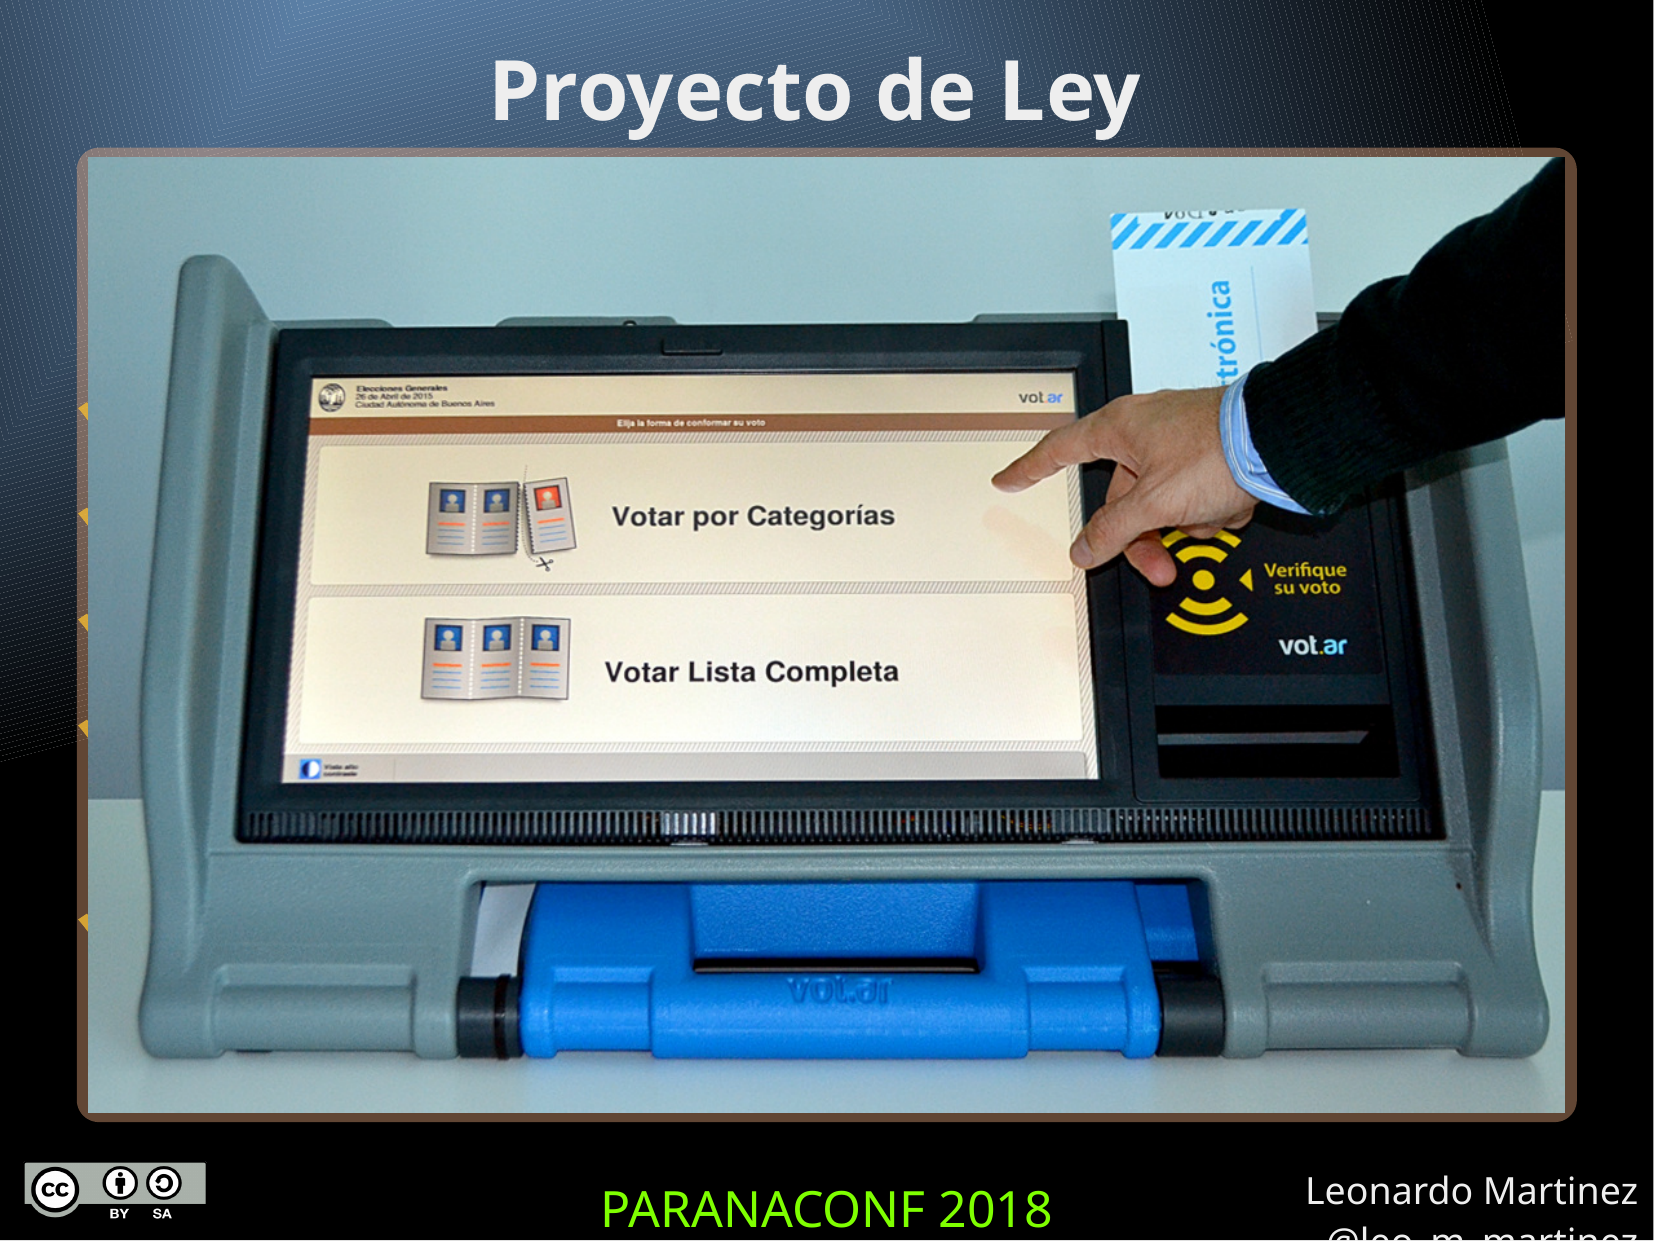

# Proyecto de Ley
Propone solución a:
Clientelismo
No lo arregla la tecnología
Lista sábana
Con BU PAPEL se soluciona
Voto Cadena
Sí, pero con BU PAPEL también
Robo de boletas
Demoras en escrutinio de mesa y transmisión
Se puede aplicar tecnología de asistencia en esta etapa
Leonardo Martinez
@leo_m_martinez
PARANACONF 2018